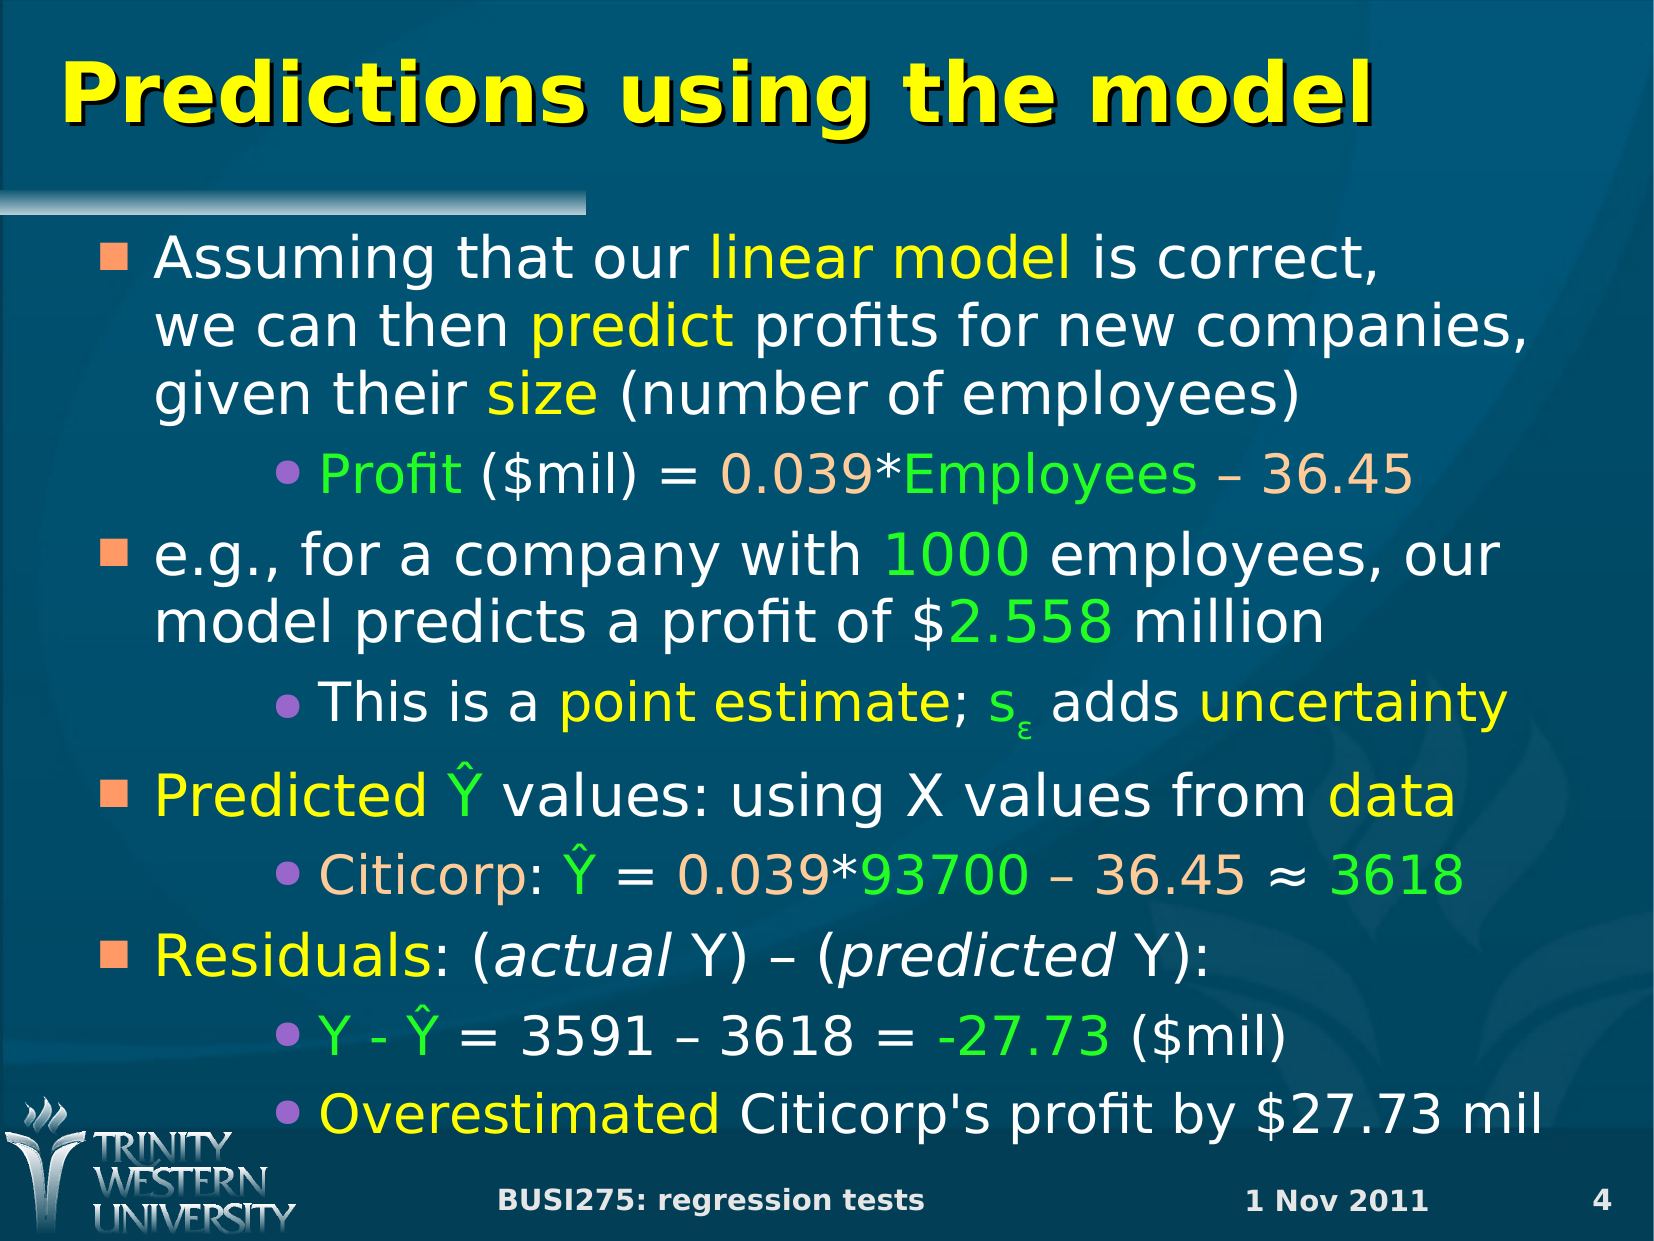

# Predictions using the model
Assuming that our linear model is correct,
we can then predict profits for new companies, given their size (number of employees)
Profit ($mil) = 0.039*Employees – 36.45
e.g., for a company with 1000 employees, our model predicts a profit of $2.558 million
This is a point estimate; sε adds uncertainty
Predicted Ŷ values: using X values from data
Citicorp: Ŷ = 0.039*93700 – 36.45 ≈ 3618
Residuals: (actual Y) – (predicted Y):
Y - Ŷ = 3591 – 3618 = -27.73 ($mil)
Overestimated Citicorp's profit by $27.73 mil
BUSI275: regression tests
1 Nov 2011
4